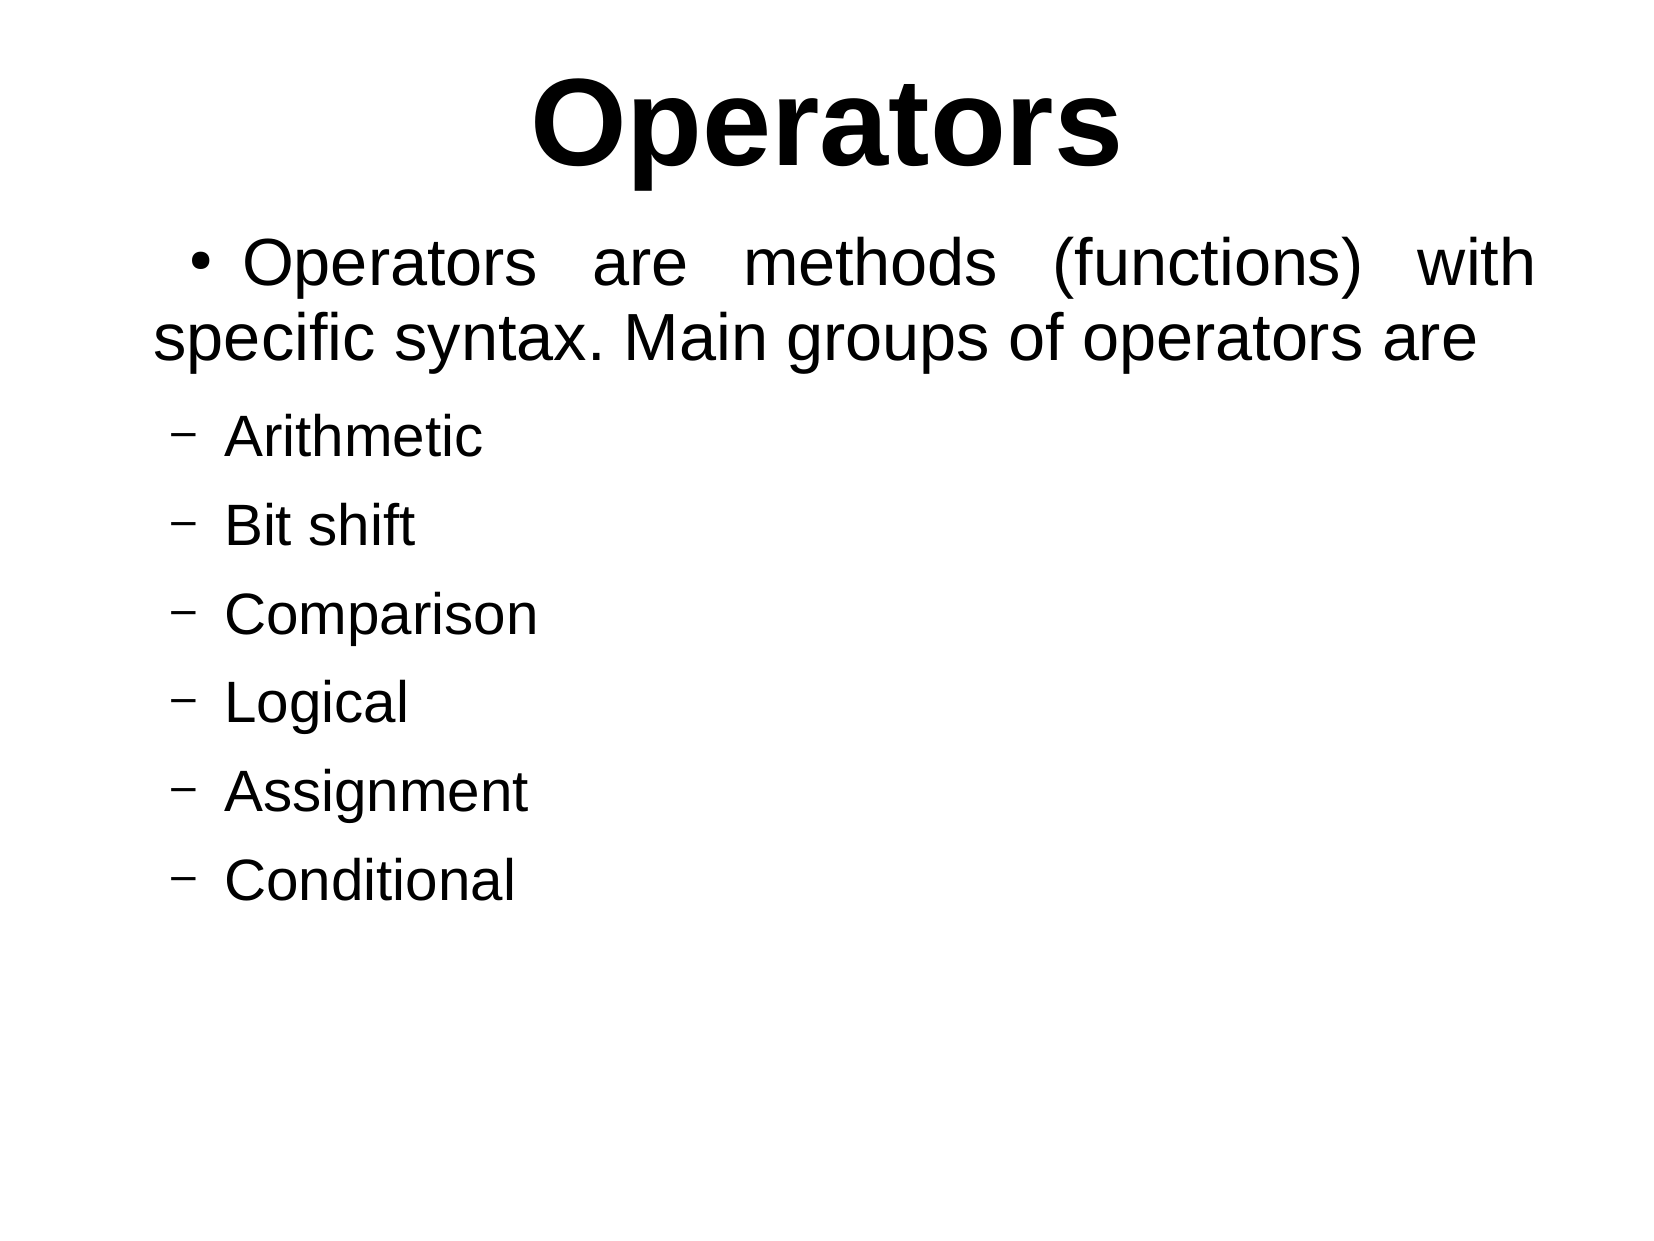

# Operators
Operators are methods (functions) with specific syntax. Main groups of operators are
Arithmetic
Bit shift
Comparison
Logical
Assignment
Conditional